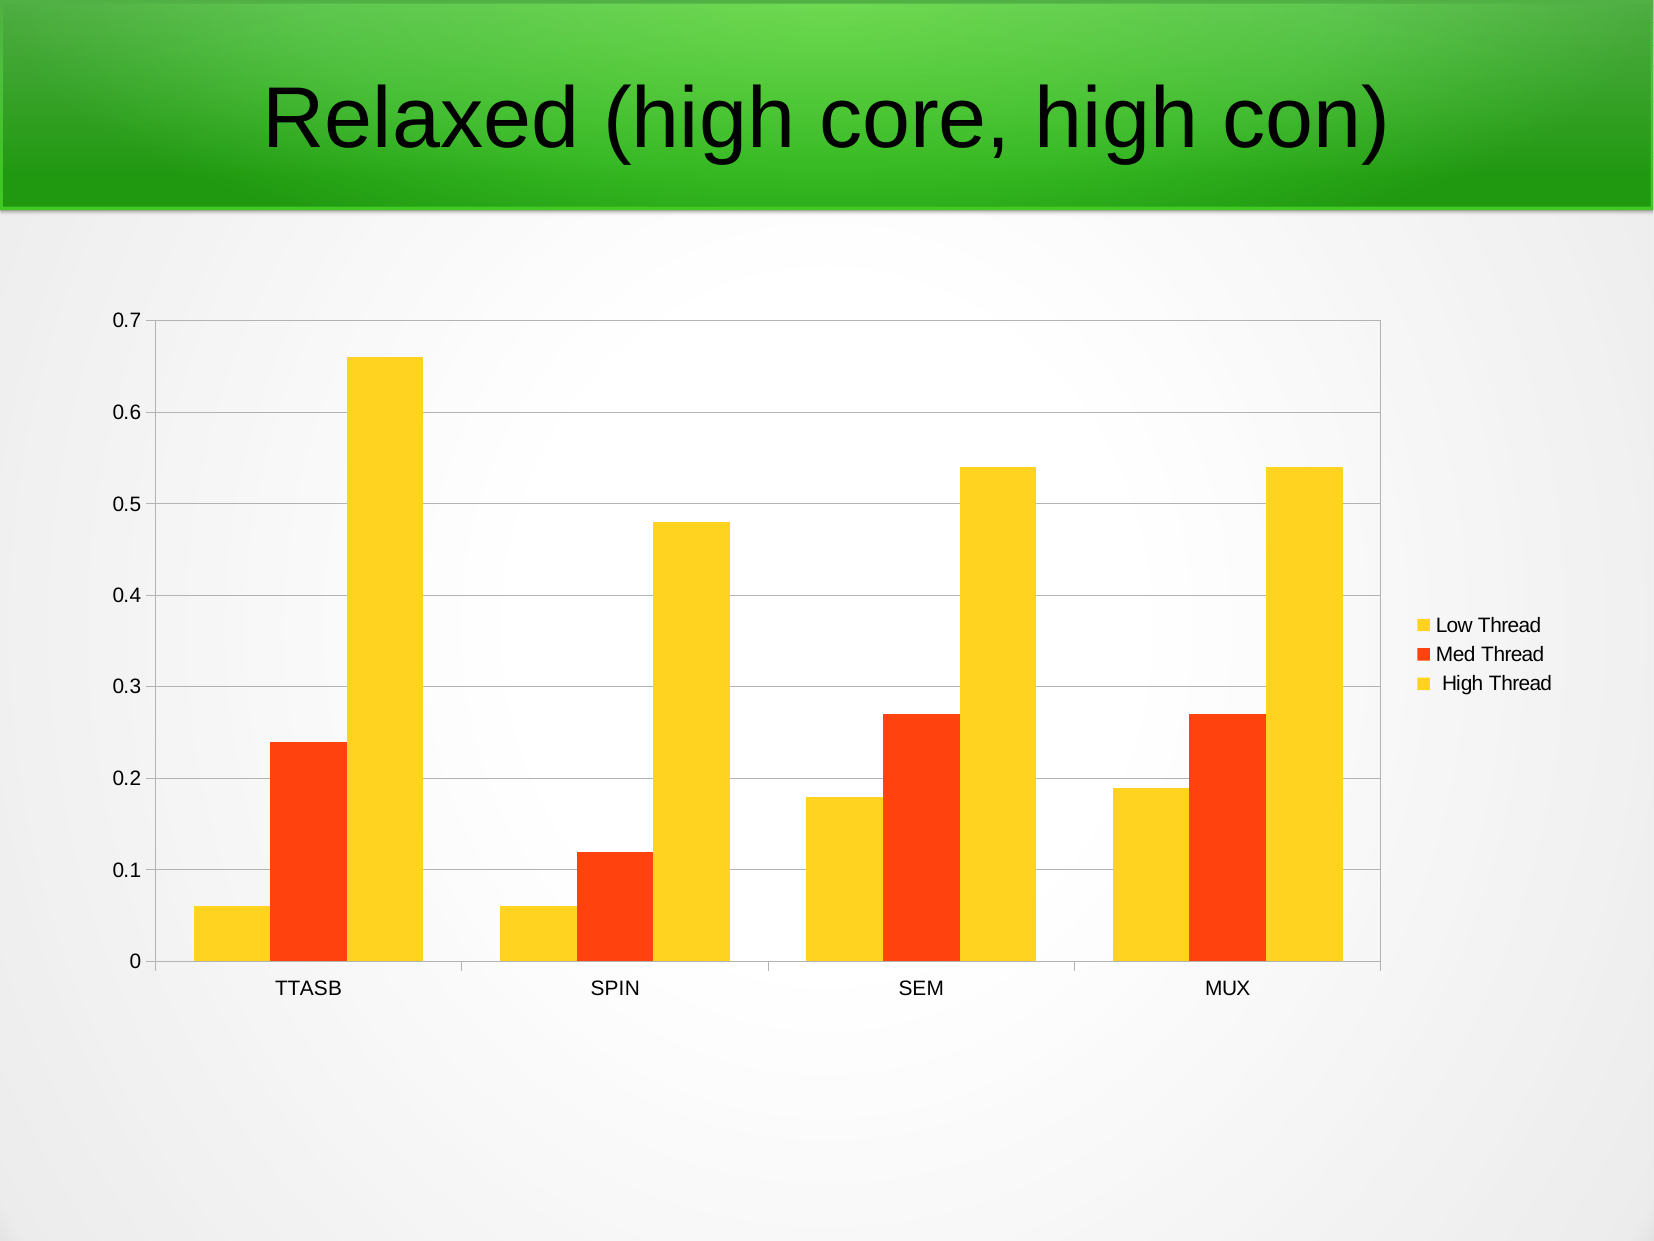

# Relaxed (high core, high con)
### Chart
| Category | Low Thread | Med Thread | High Thread |
|---|---|---|---|
| TTASB | 0.06 | 0.24 | 0.66 |
| SPIN | 0.06 | 0.12 | 0.48 |
| SEM | 0.18 | 0.27 | 0.54 |
| MUX | 0.19 | 0.27 | 0.54 |